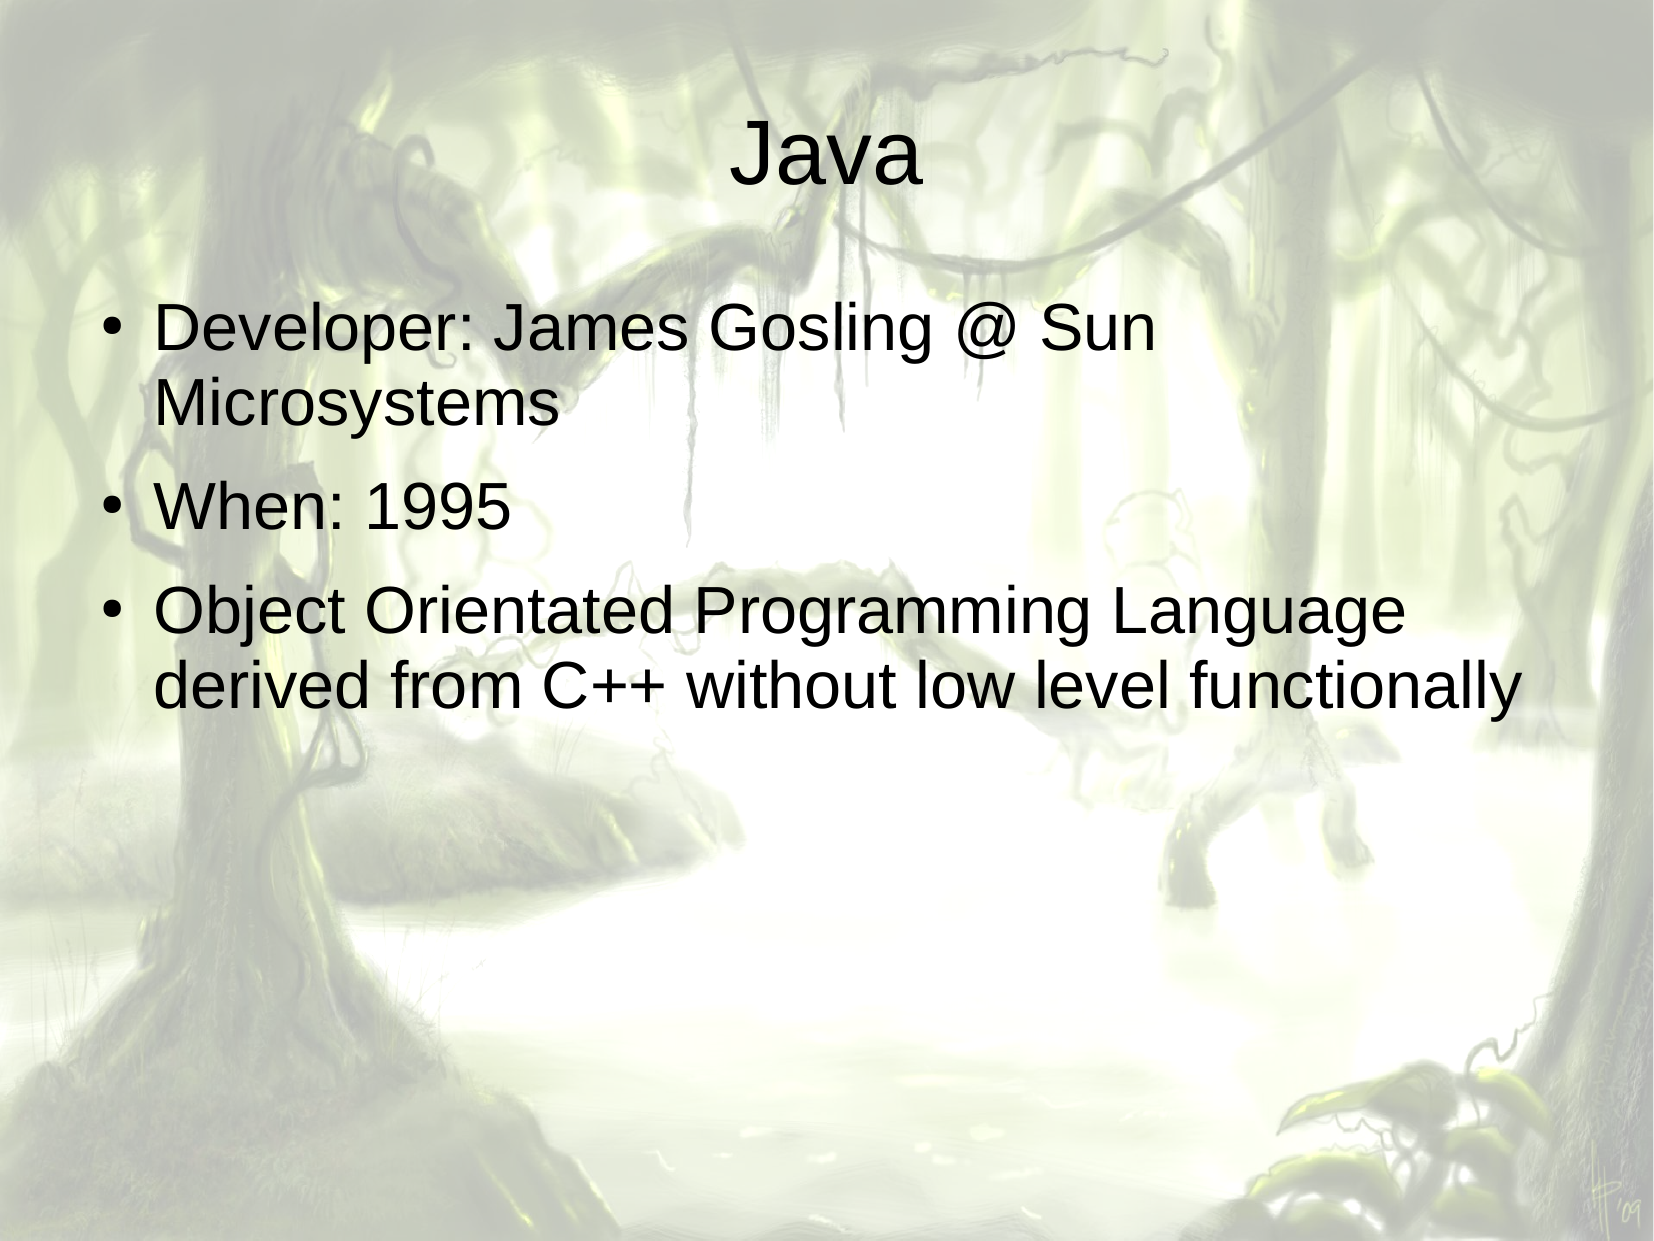

# Java
Developer: James Gosling @ Sun Microsystems
When: 1995
Object Orientated Programming Language derived from C++ without low level functionally